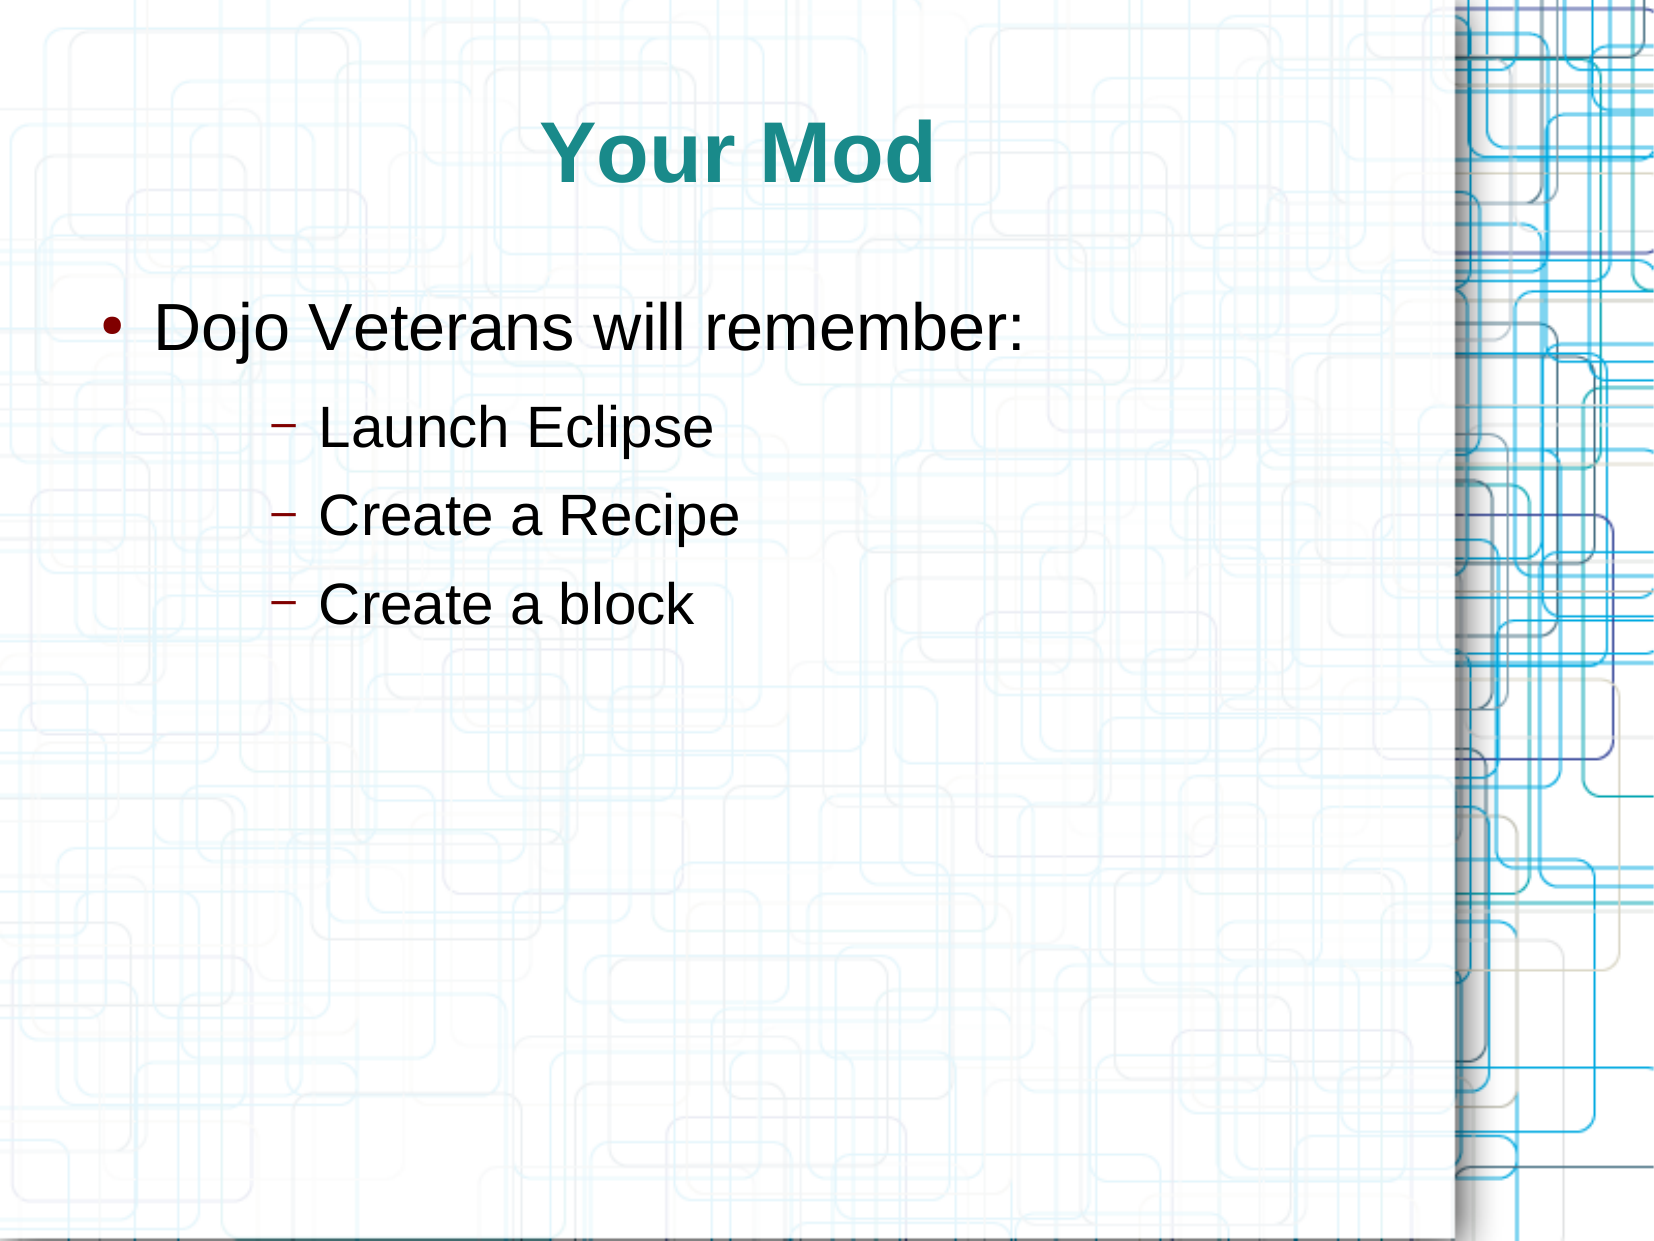

# Your Mod
Dojo Veterans will remember:
Launch Eclipse
Create a Recipe
Create a block